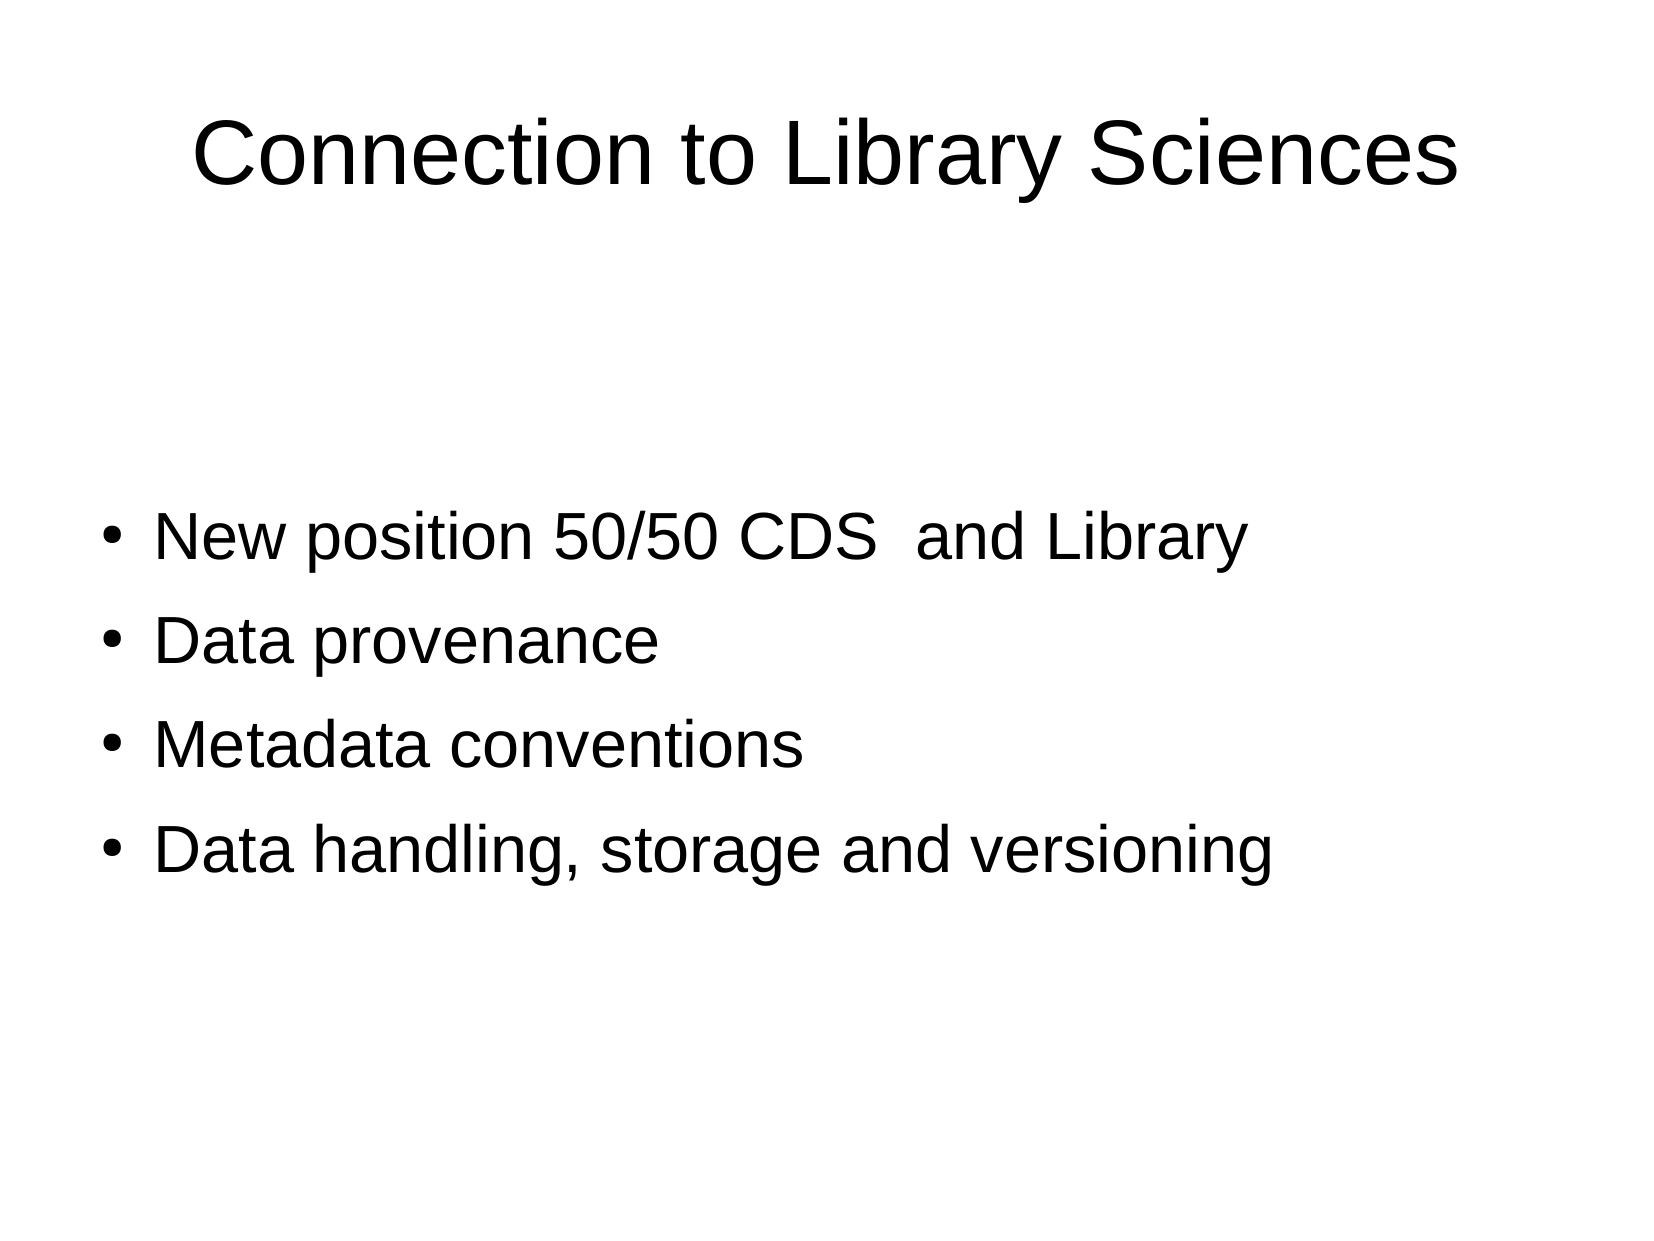

# Connection to Library Sciences
New position 50/50 CDS and Library
Data provenance
Metadata conventions
Data handling, storage and versioning